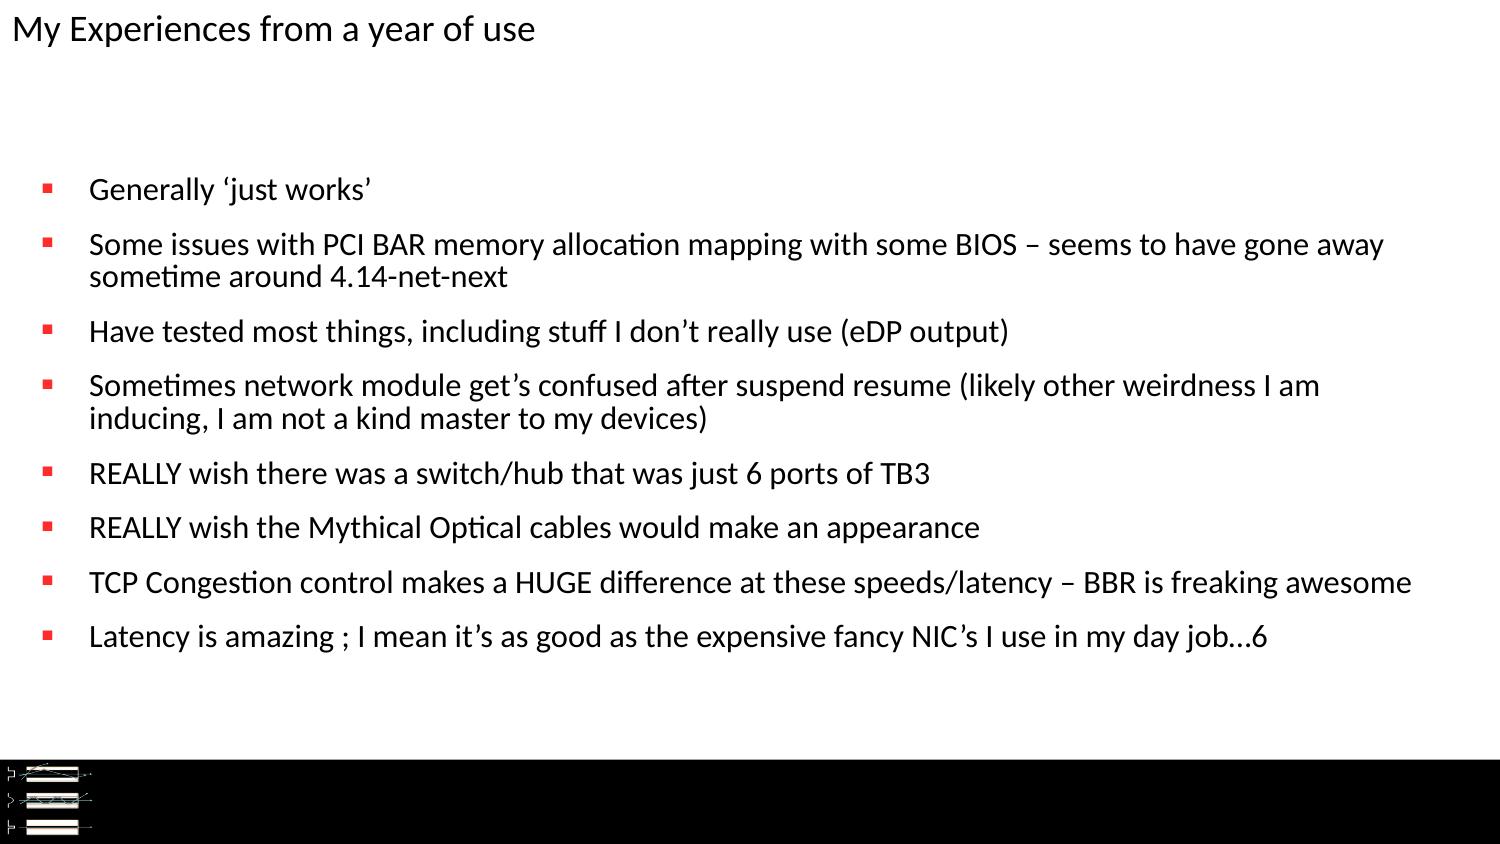

# My Experiences from a year of use
Generally ‘just works’
Some issues with PCI BAR memory allocation mapping with some BIOS – seems to have gone away sometime around 4.14-net-next
Have tested most things, including stuff I don’t really use (eDP output)
Sometimes network module get’s confused after suspend resume (likely other weirdness I am inducing, I am not a kind master to my devices)
REALLY wish there was a switch/hub that was just 6 ports of TB3
REALLY wish the Mythical Optical cables would make an appearance
TCP Congestion control makes a HUGE difference at these speeds/latency – BBR is freaking awesome
Latency is amazing ; I mean it’s as good as the expensive fancy NIC’s I use in my day job…6